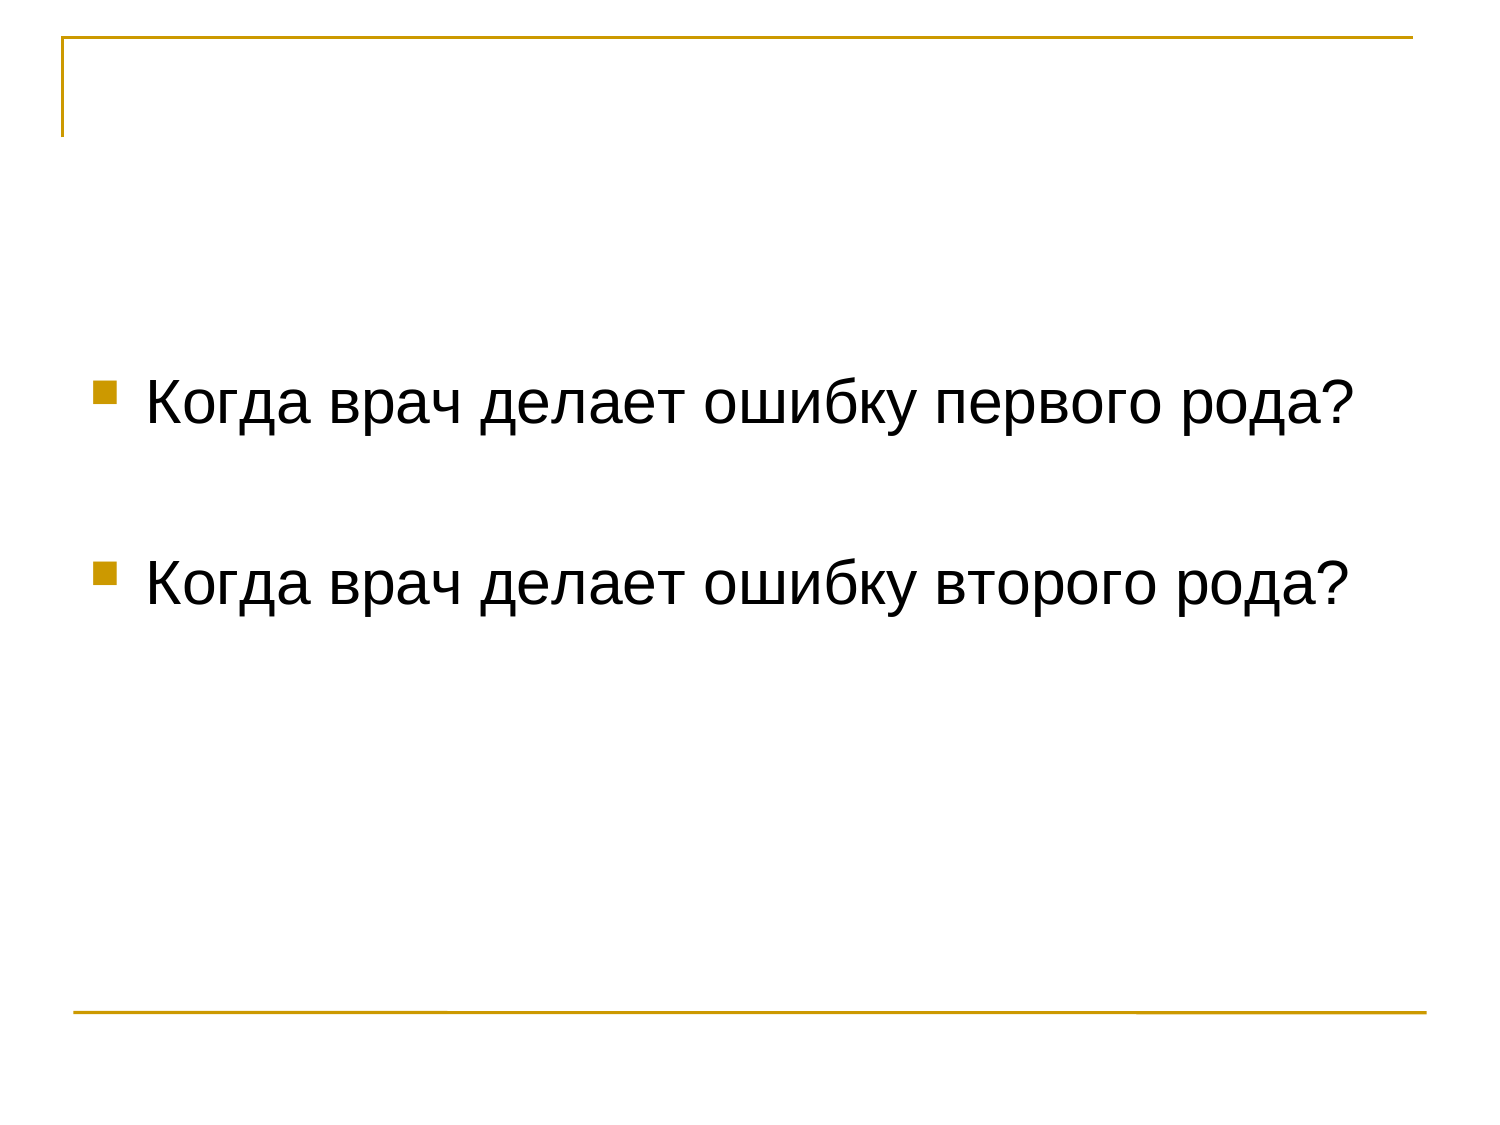

#
Когда врач делает ошибку первого рода?
Когда врач делает ошибку второго рода?